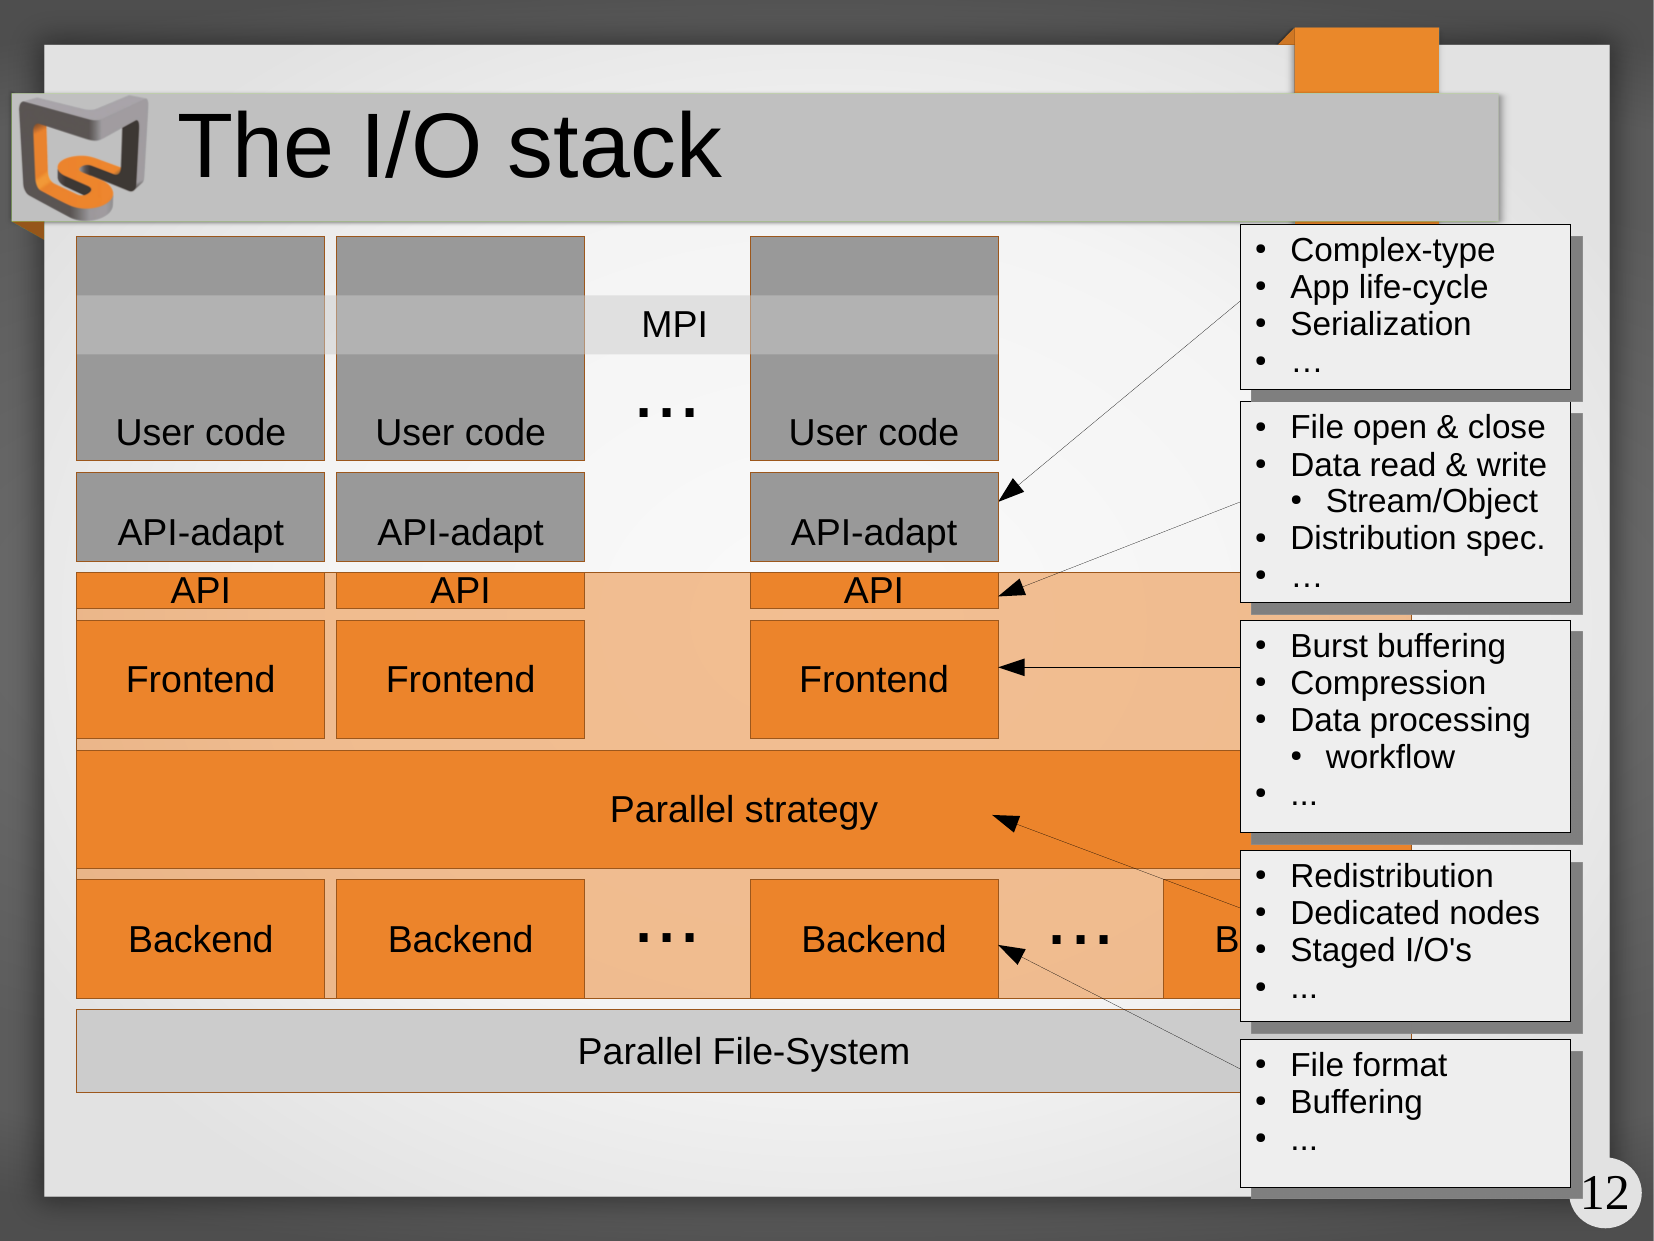

# The I/O stack
Complex-type
App life-cycle
Serialization
…
User code
User code
User code
 MPI
...
File open & close
Data read & write
Stream/Object
Distribution spec.
…
API-adapt
API-adapt
API-adapt
I/O Library
API
API
API
Frontend
Frontend
Frontend
Burst buffering
Compression
Data processing
workflow
...
Parallel strategy
Redistribution
Dedicated nodes
Staged I/O's
...
...
...
Backend
Backend
Backend
Backend
Parallel File-System
File format
Buffering
...